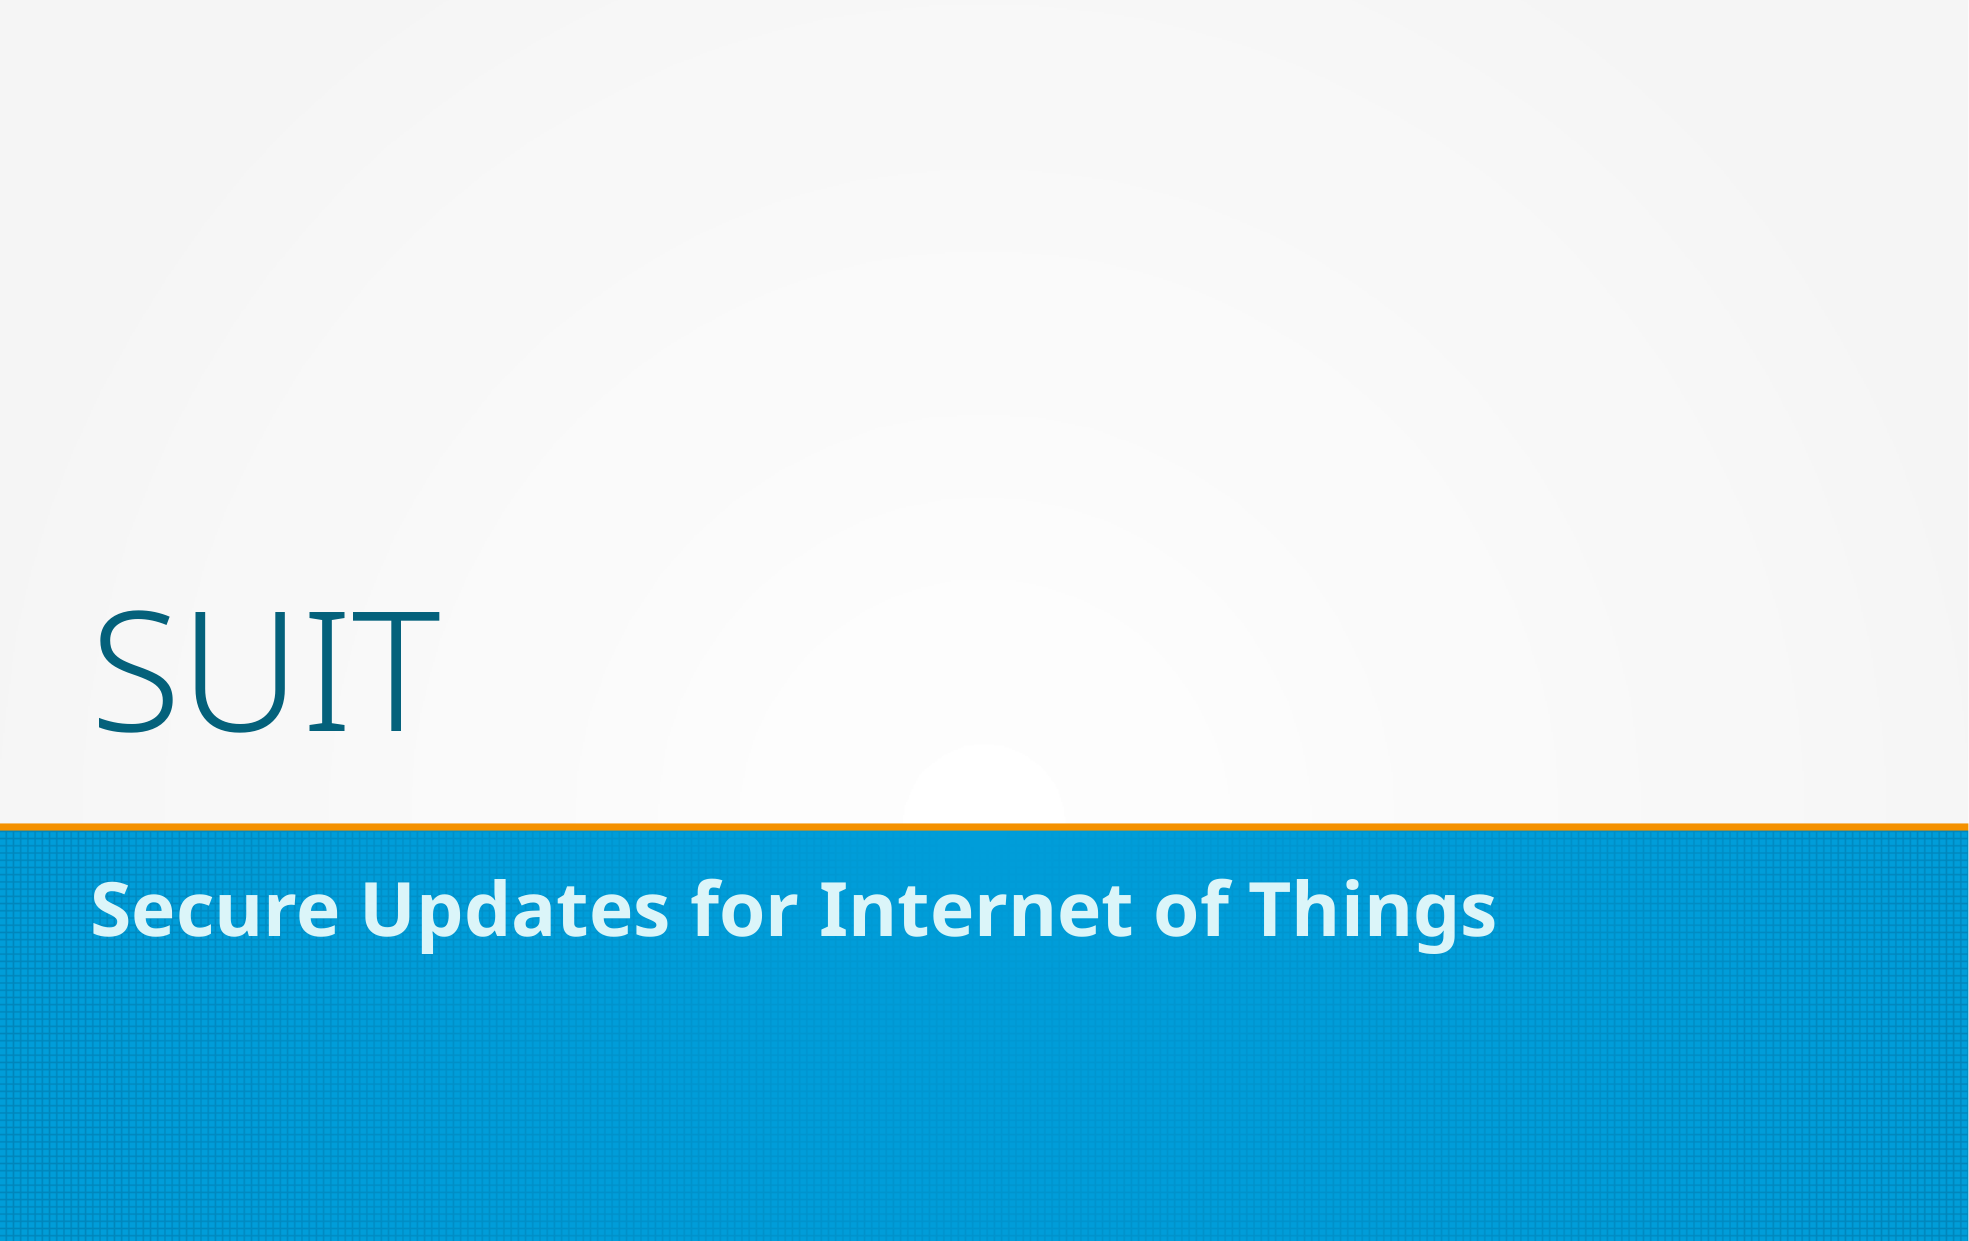

# SUIT
Secure Updates for Internet of Things